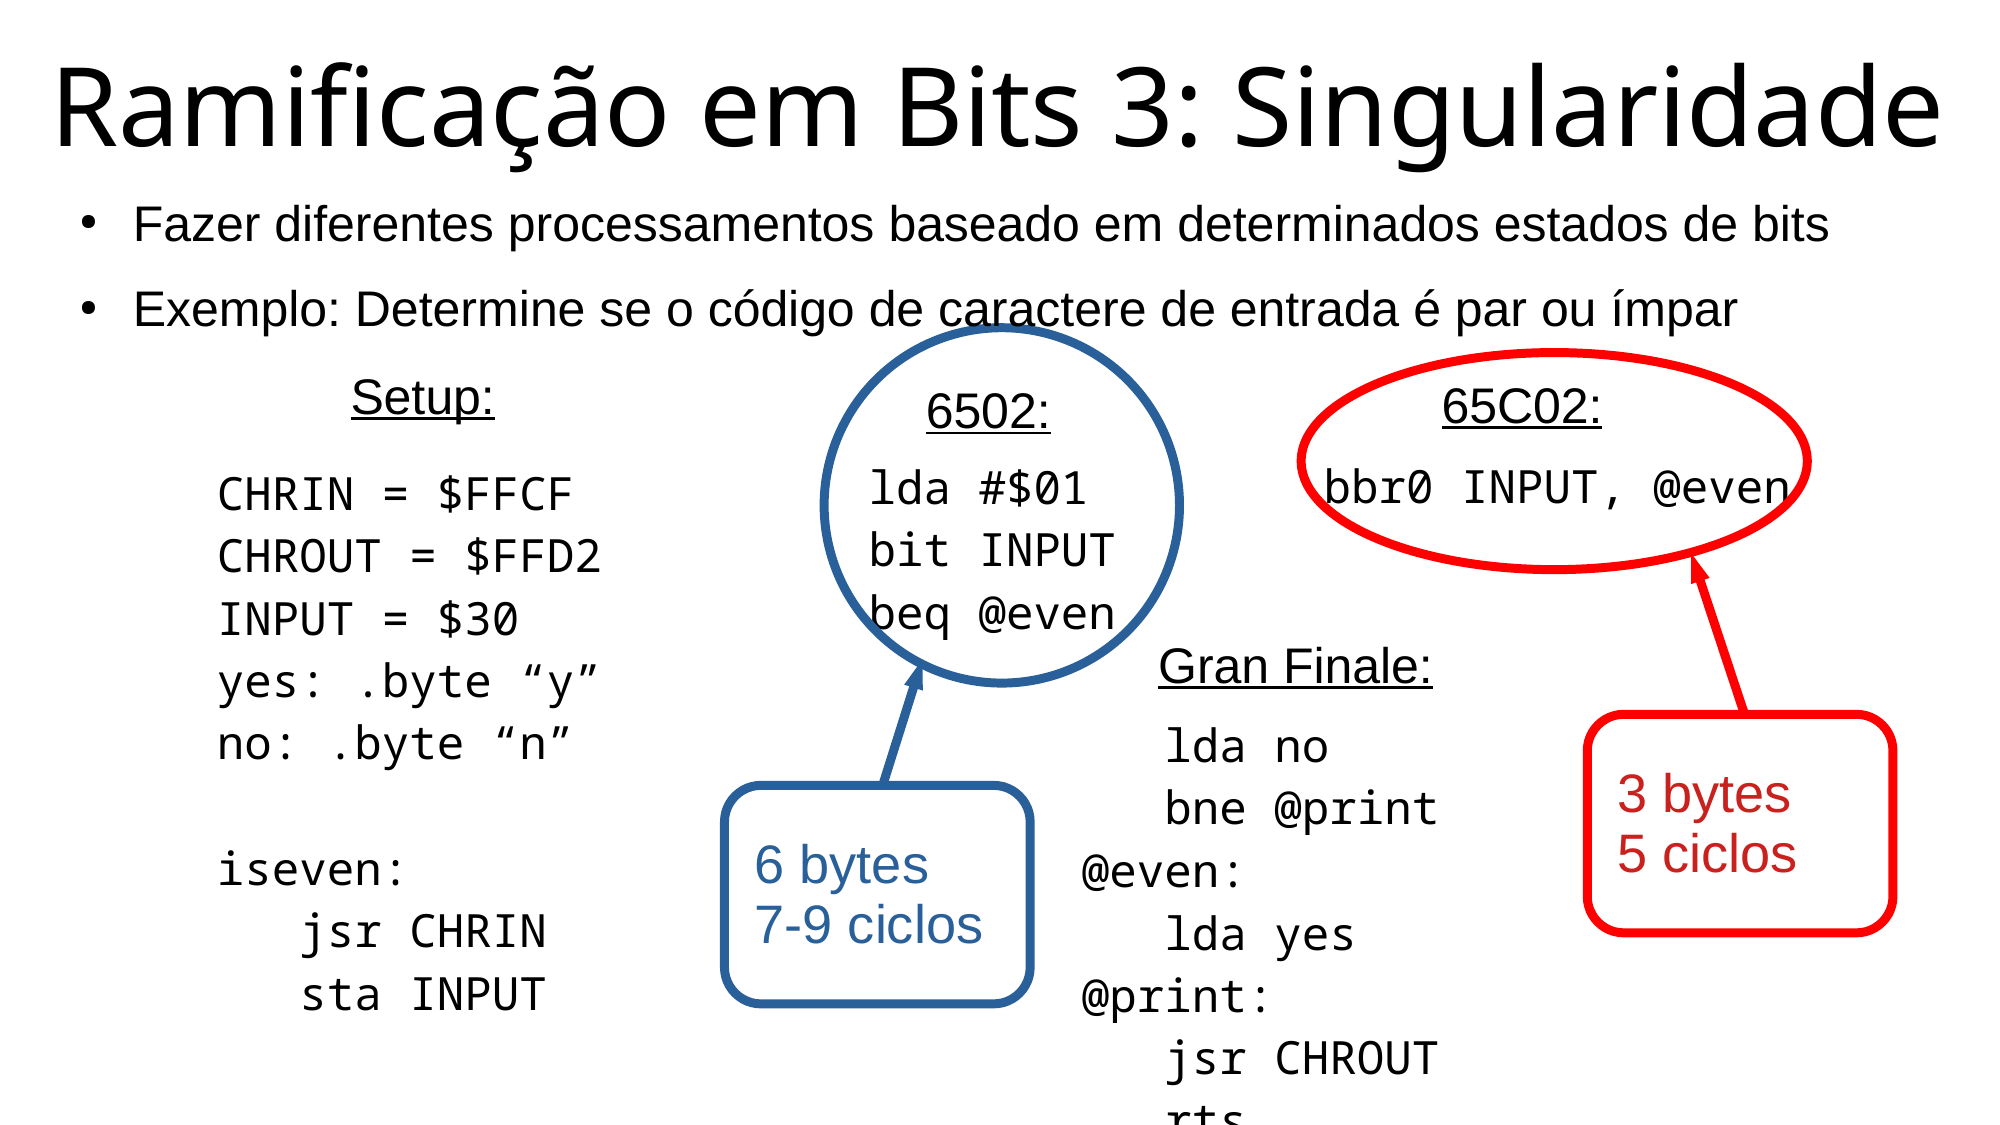

# Ramificação em Bits 3: Singularidade
Fazer diferentes processamentos baseado em determinados estados de bits
Exemplo: Determine se o código de caractere de entrada é par ou ímpar
Setup:
65C02:
6502:
bbr0 INPUT, @even
lda #$01
bit INPUT
beq @even
CHRIN = $FFCF
CHROUT = $FFD2
INPUT = $30
yes: .byte “y”
no: .byte “n”
iseven:
 jsr CHRIN
 sta INPUT
Gran Finale:
 lda no
 bne @print
@even:
 lda yes
@print:
 jsr CHROUT
 rts
3 bytes
5 ciclos
6 bytes
7-9 ciclos